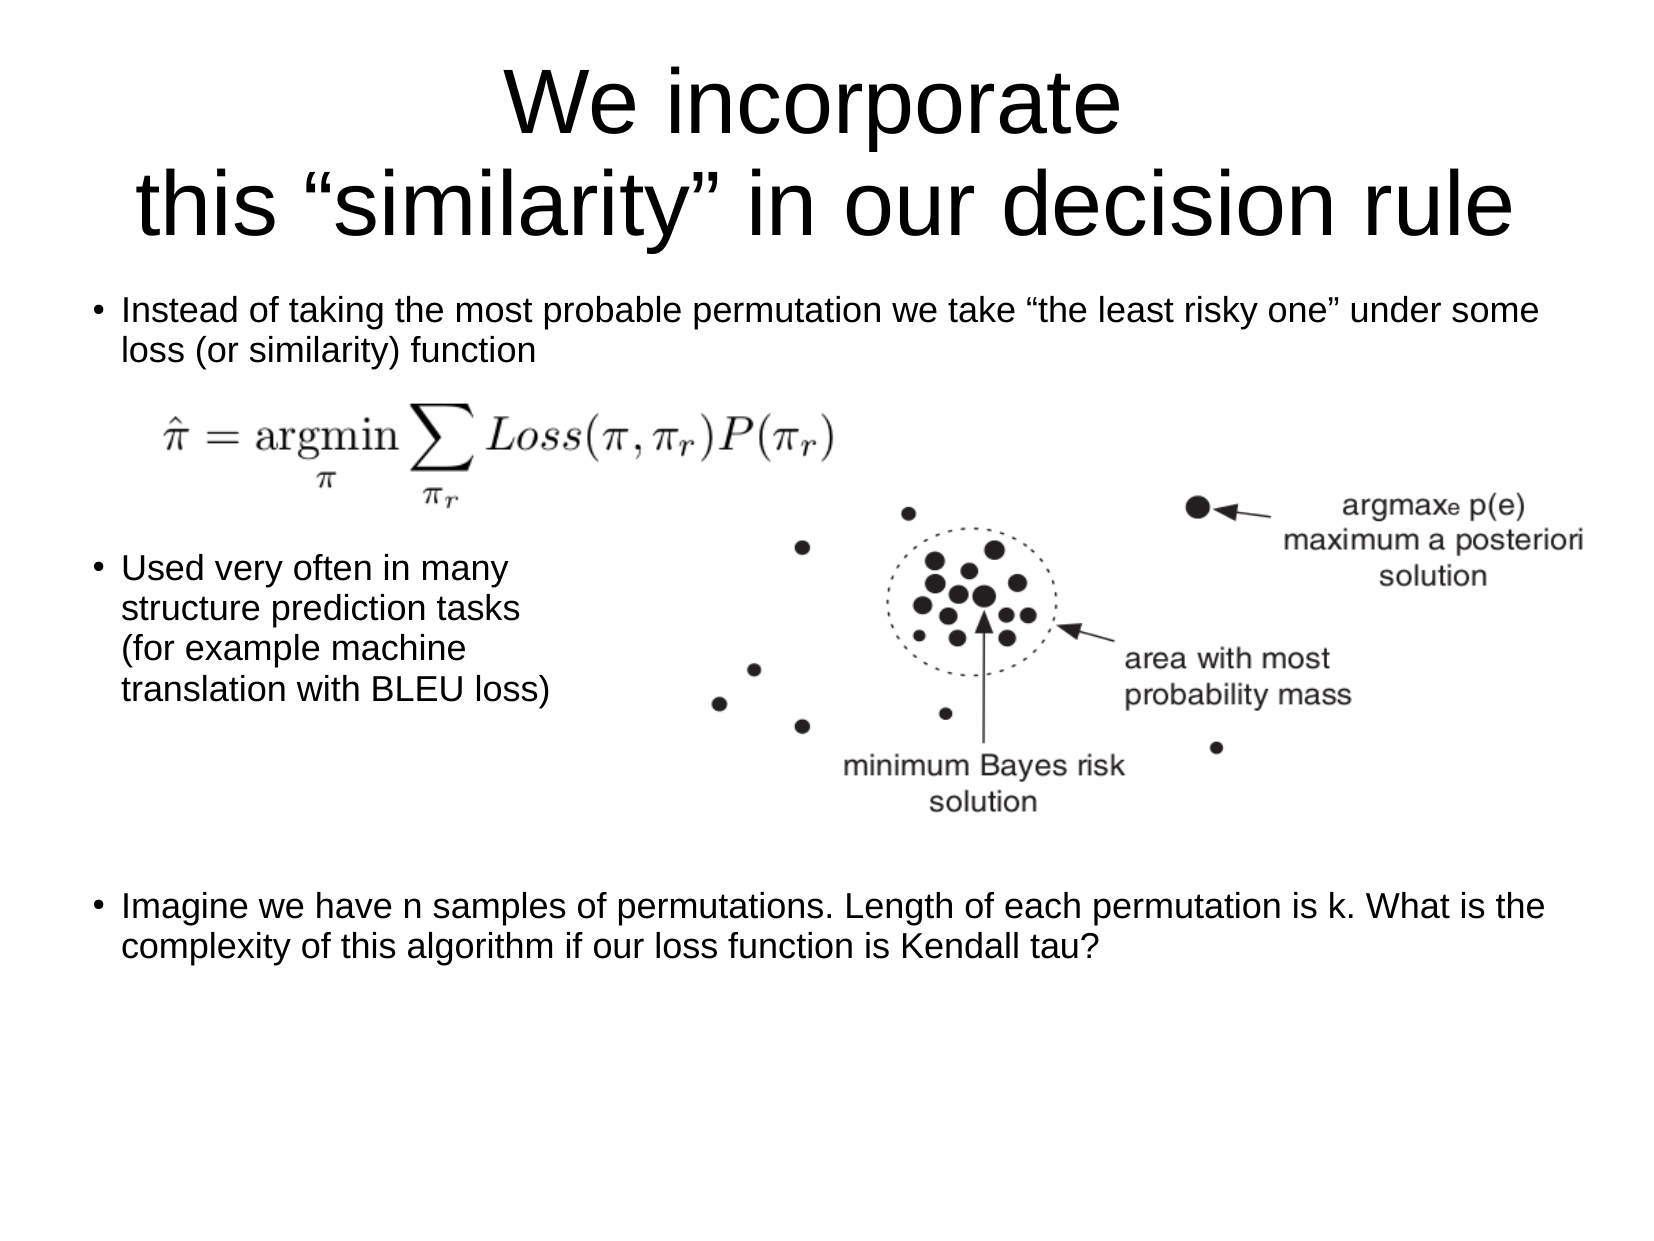

# We incorporate this “similarity” in our decision rule
Instead of taking the most probable permutation we take “the least risky one” under some loss (or similarity) function
Used very often in many
structure prediction tasks
(for example machine
translation with BLEU loss)
Imagine we have n samples of permutations. Length of each permutation is k. What is the complexity of this algorithm if our loss function is Kendall tau?